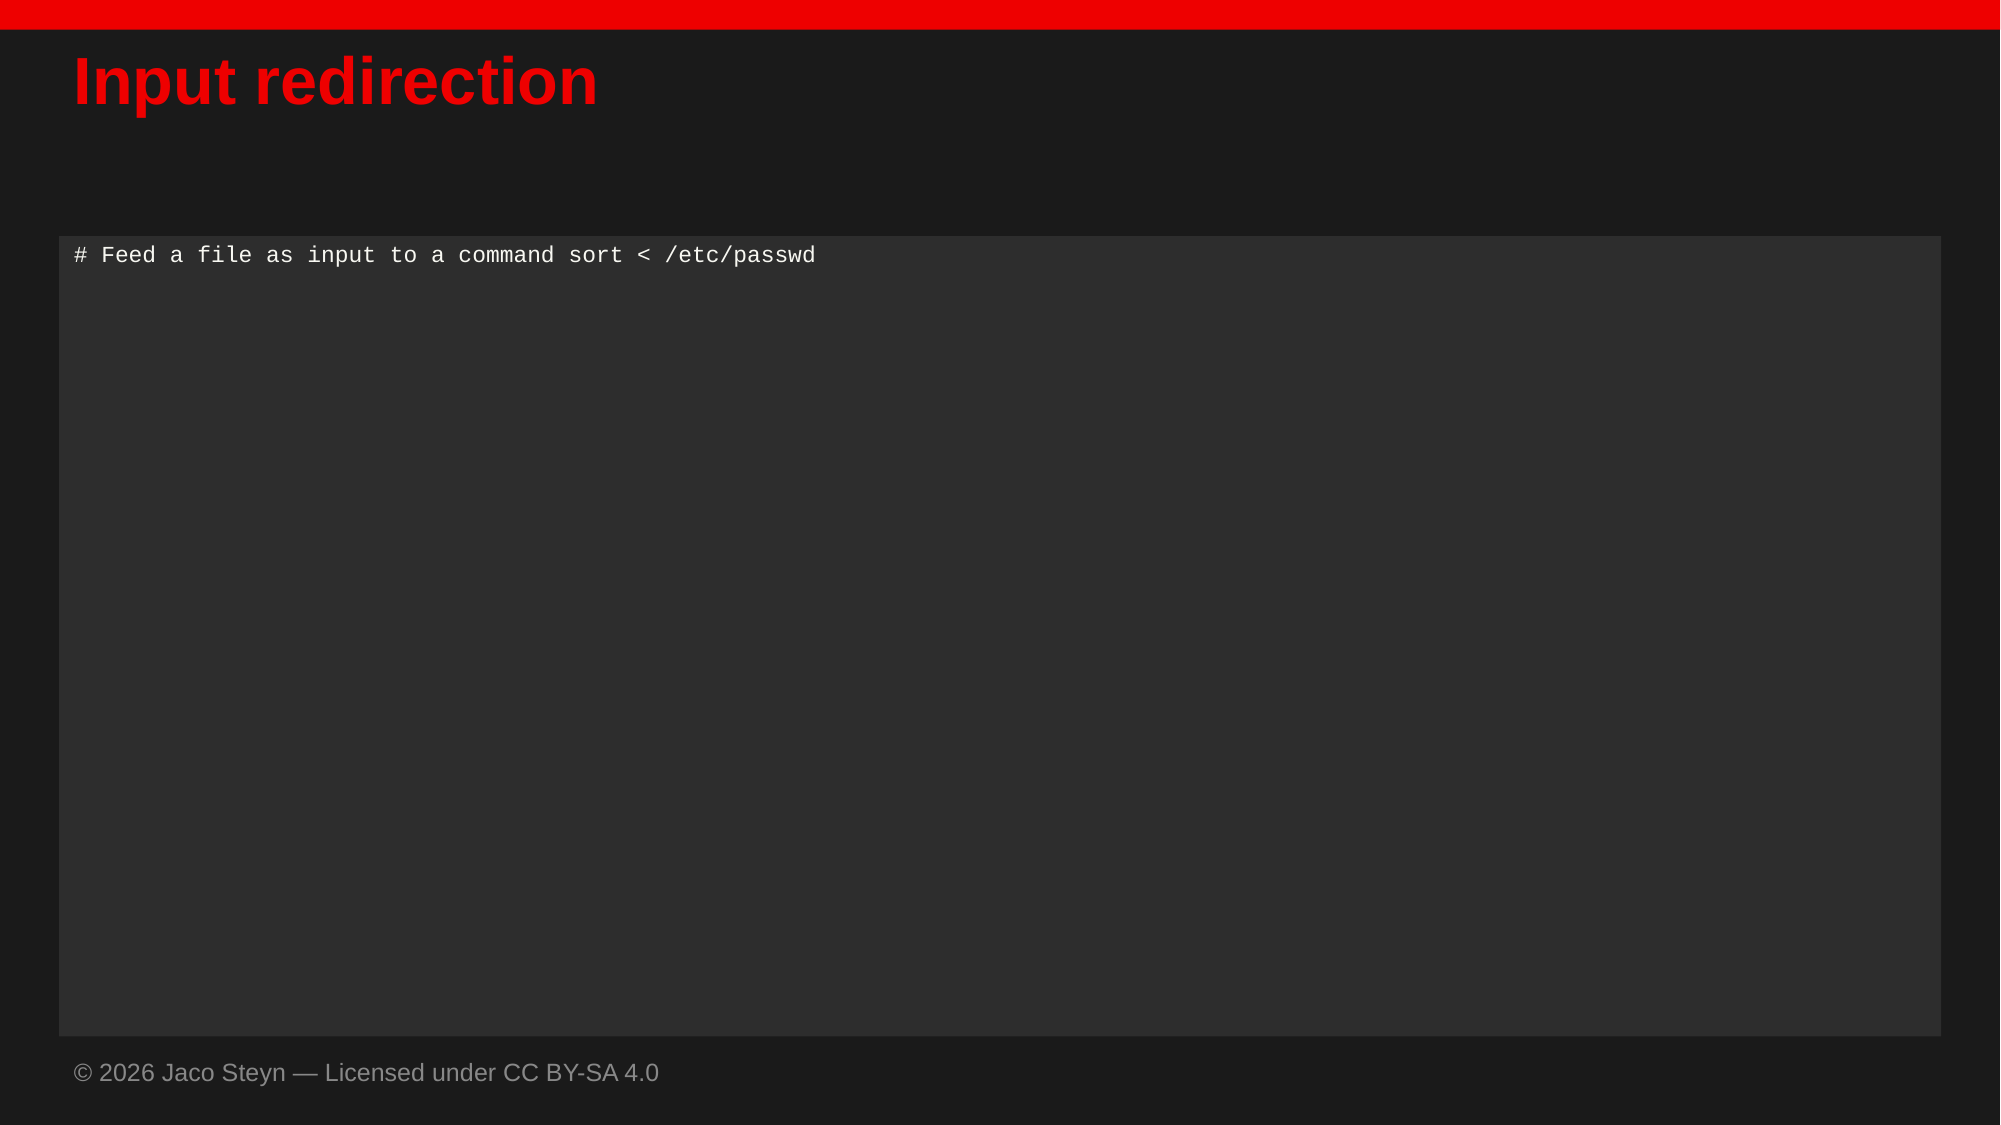

Input redirection
# Feed a file as input to a command sort < /etc/passwd
© 2026 Jaco Steyn — Licensed under CC BY-SA 4.0